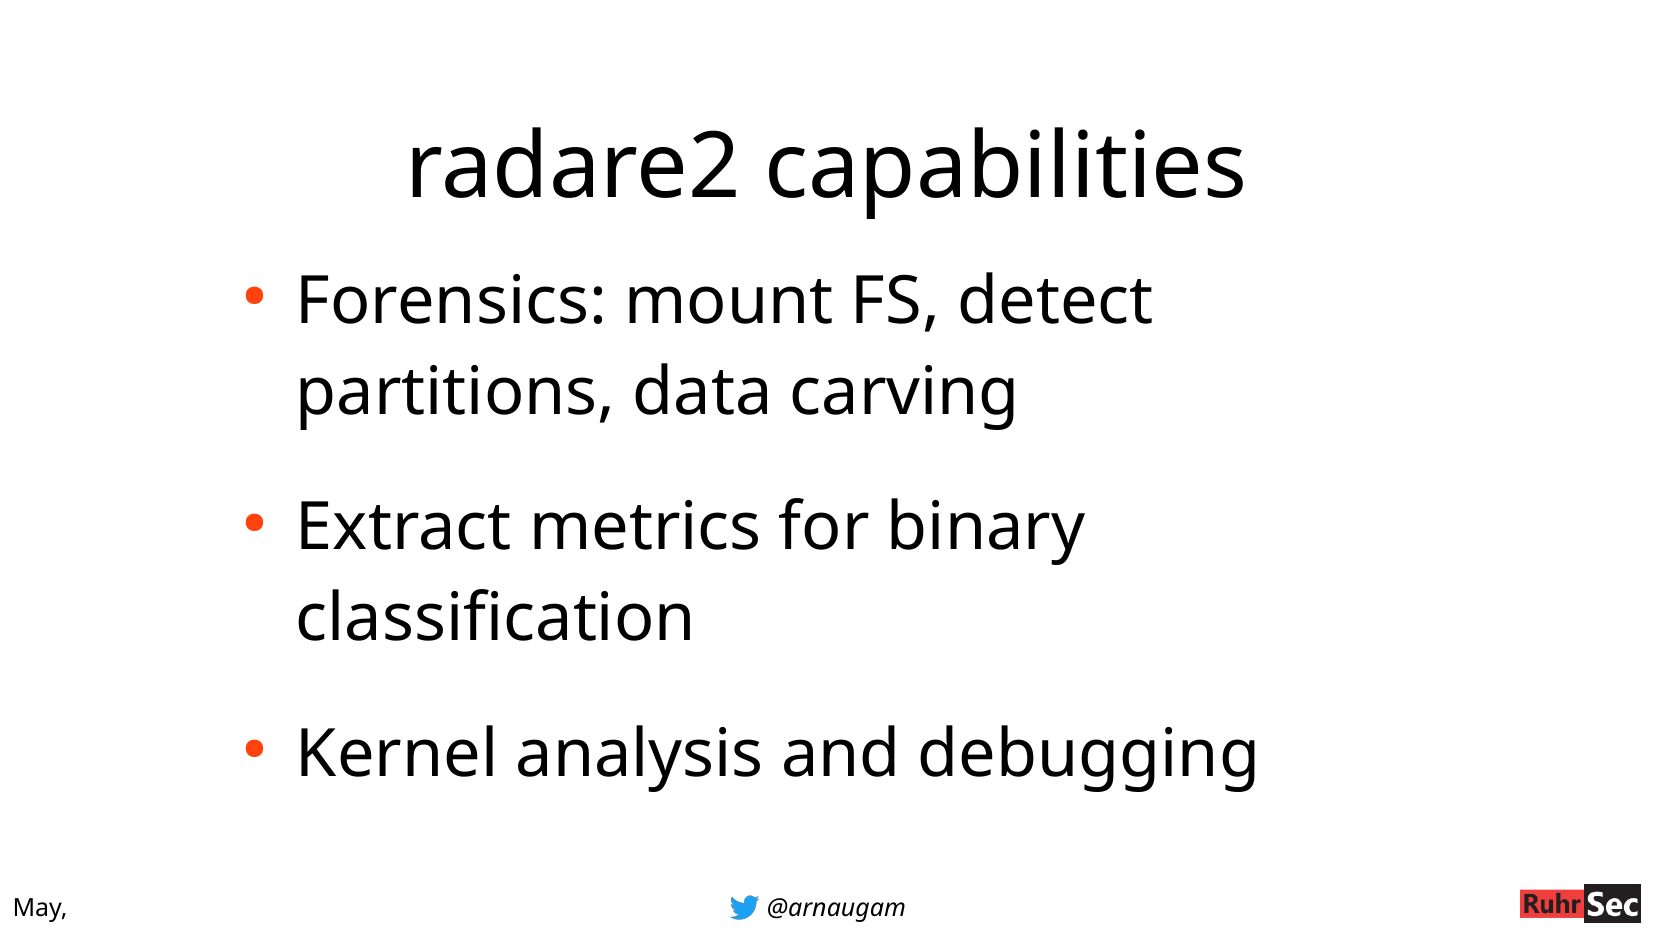

# radare2 capabilities
Forensics: mount FS, detect partitions, data carving
Extract metrics for binary classification
Kernel analysis and debugging